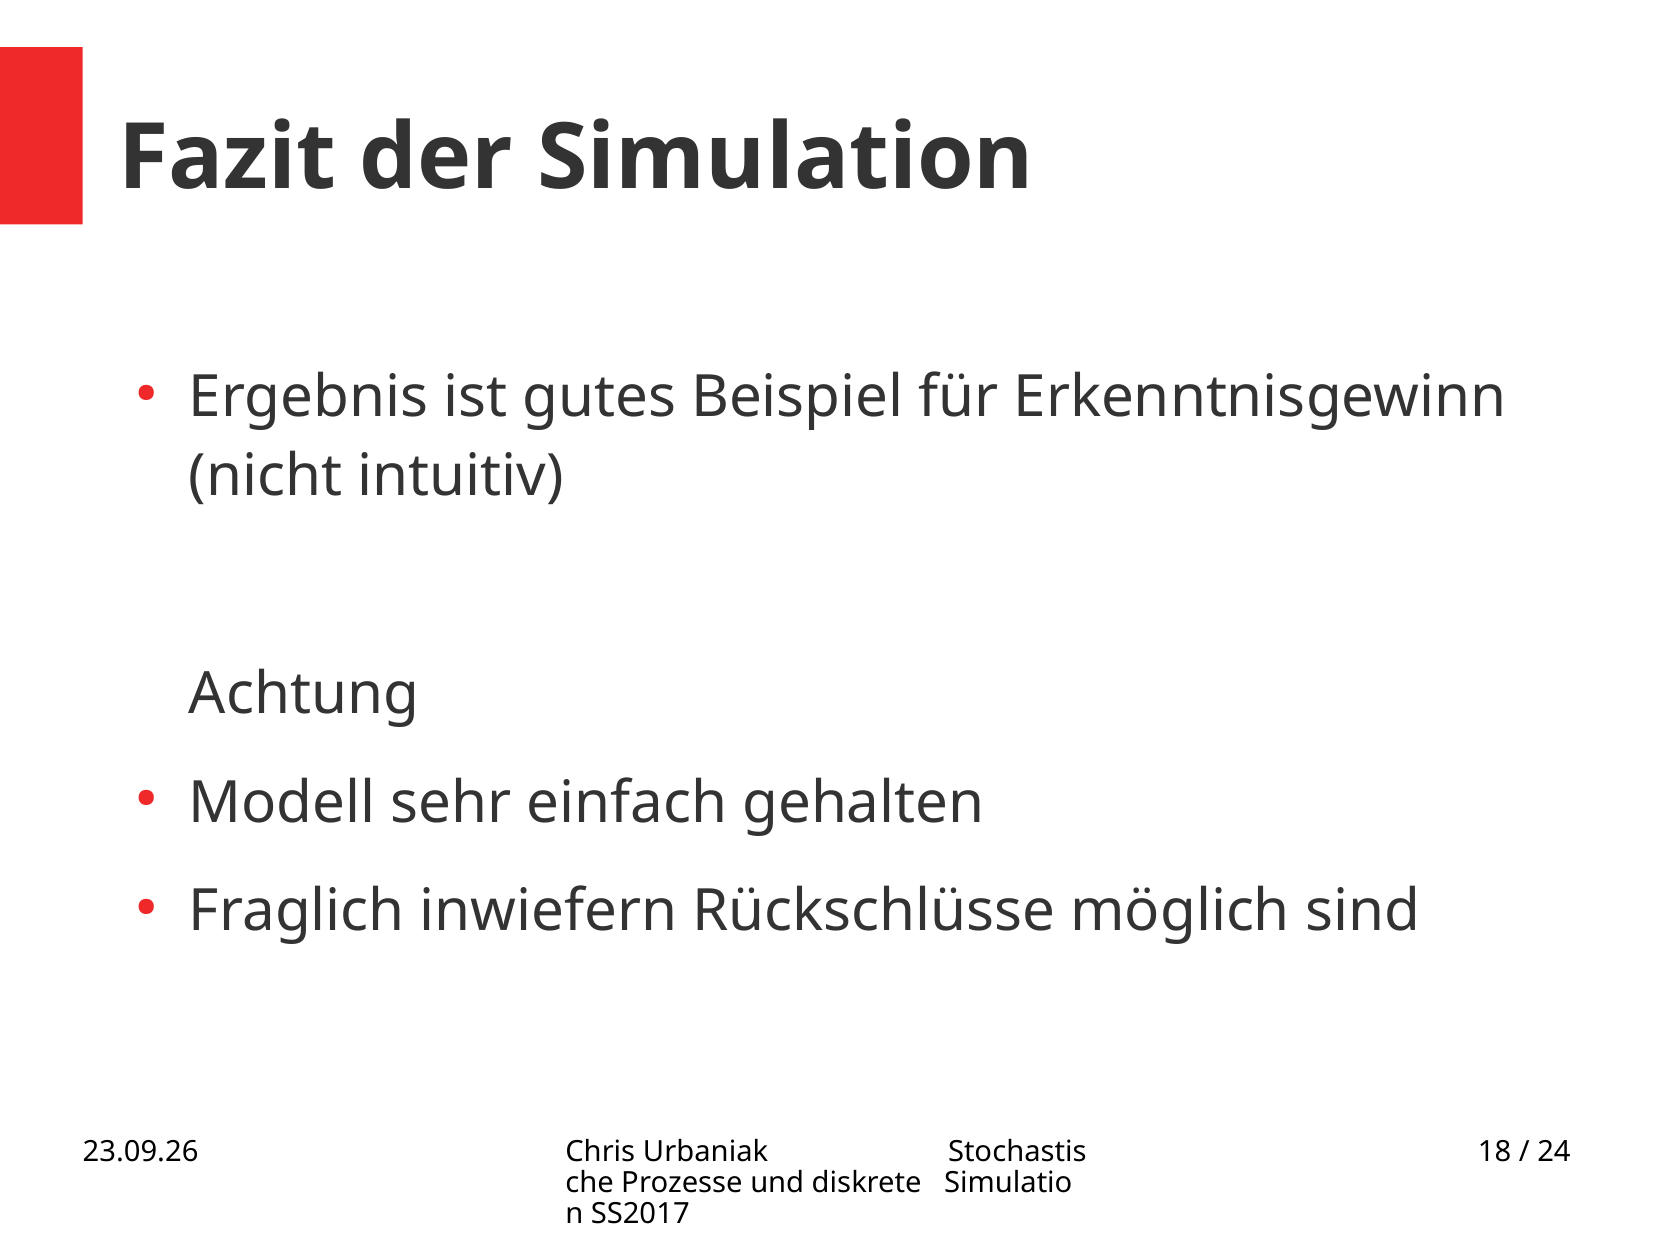

# Fazit der Simulation
Ergebnis ist gutes Beispiel für Erkenntnisgewinn (nicht intuitiv)
Achtung
Modell sehr einfach gehalten
Fraglich inwiefern Rückschlüsse möglich sind
Chris Urbaniak Stochastische Prozesse und diskrete Simulation SS2017
18